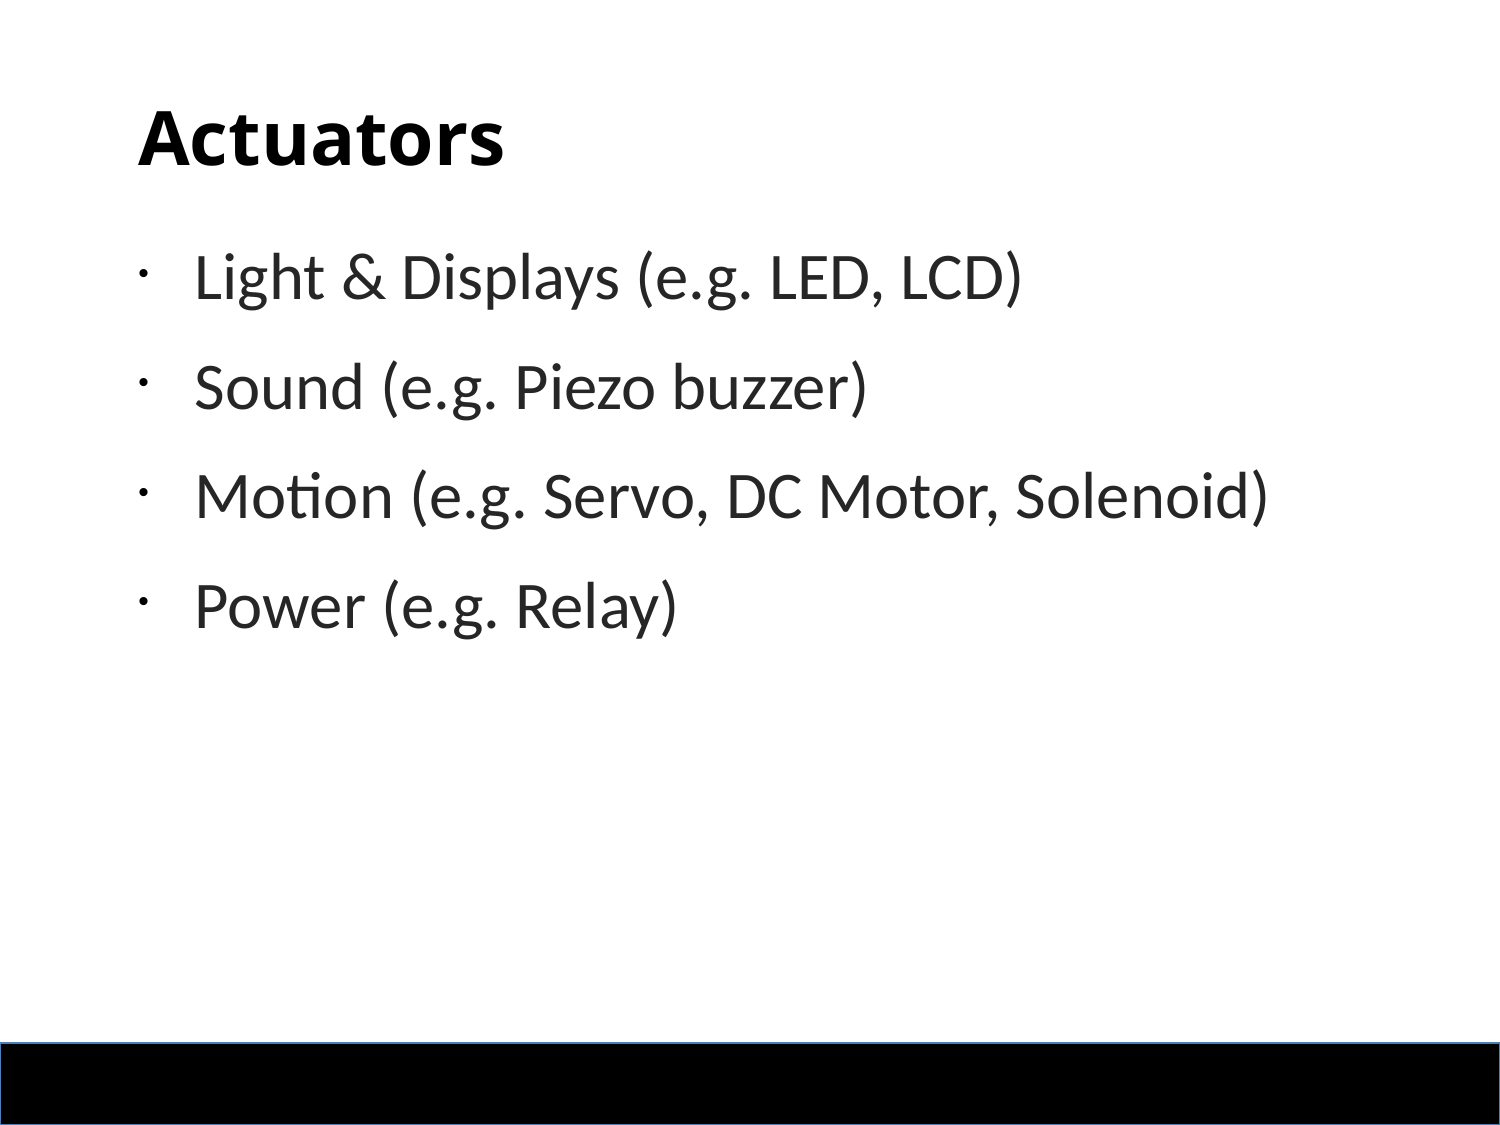

# Actuators
Light & Displays (e.g. LED, LCD)
Sound (e.g. Piezo buzzer)
Motion (e.g. Servo, DC Motor, Solenoid)
Power (e.g. Relay)